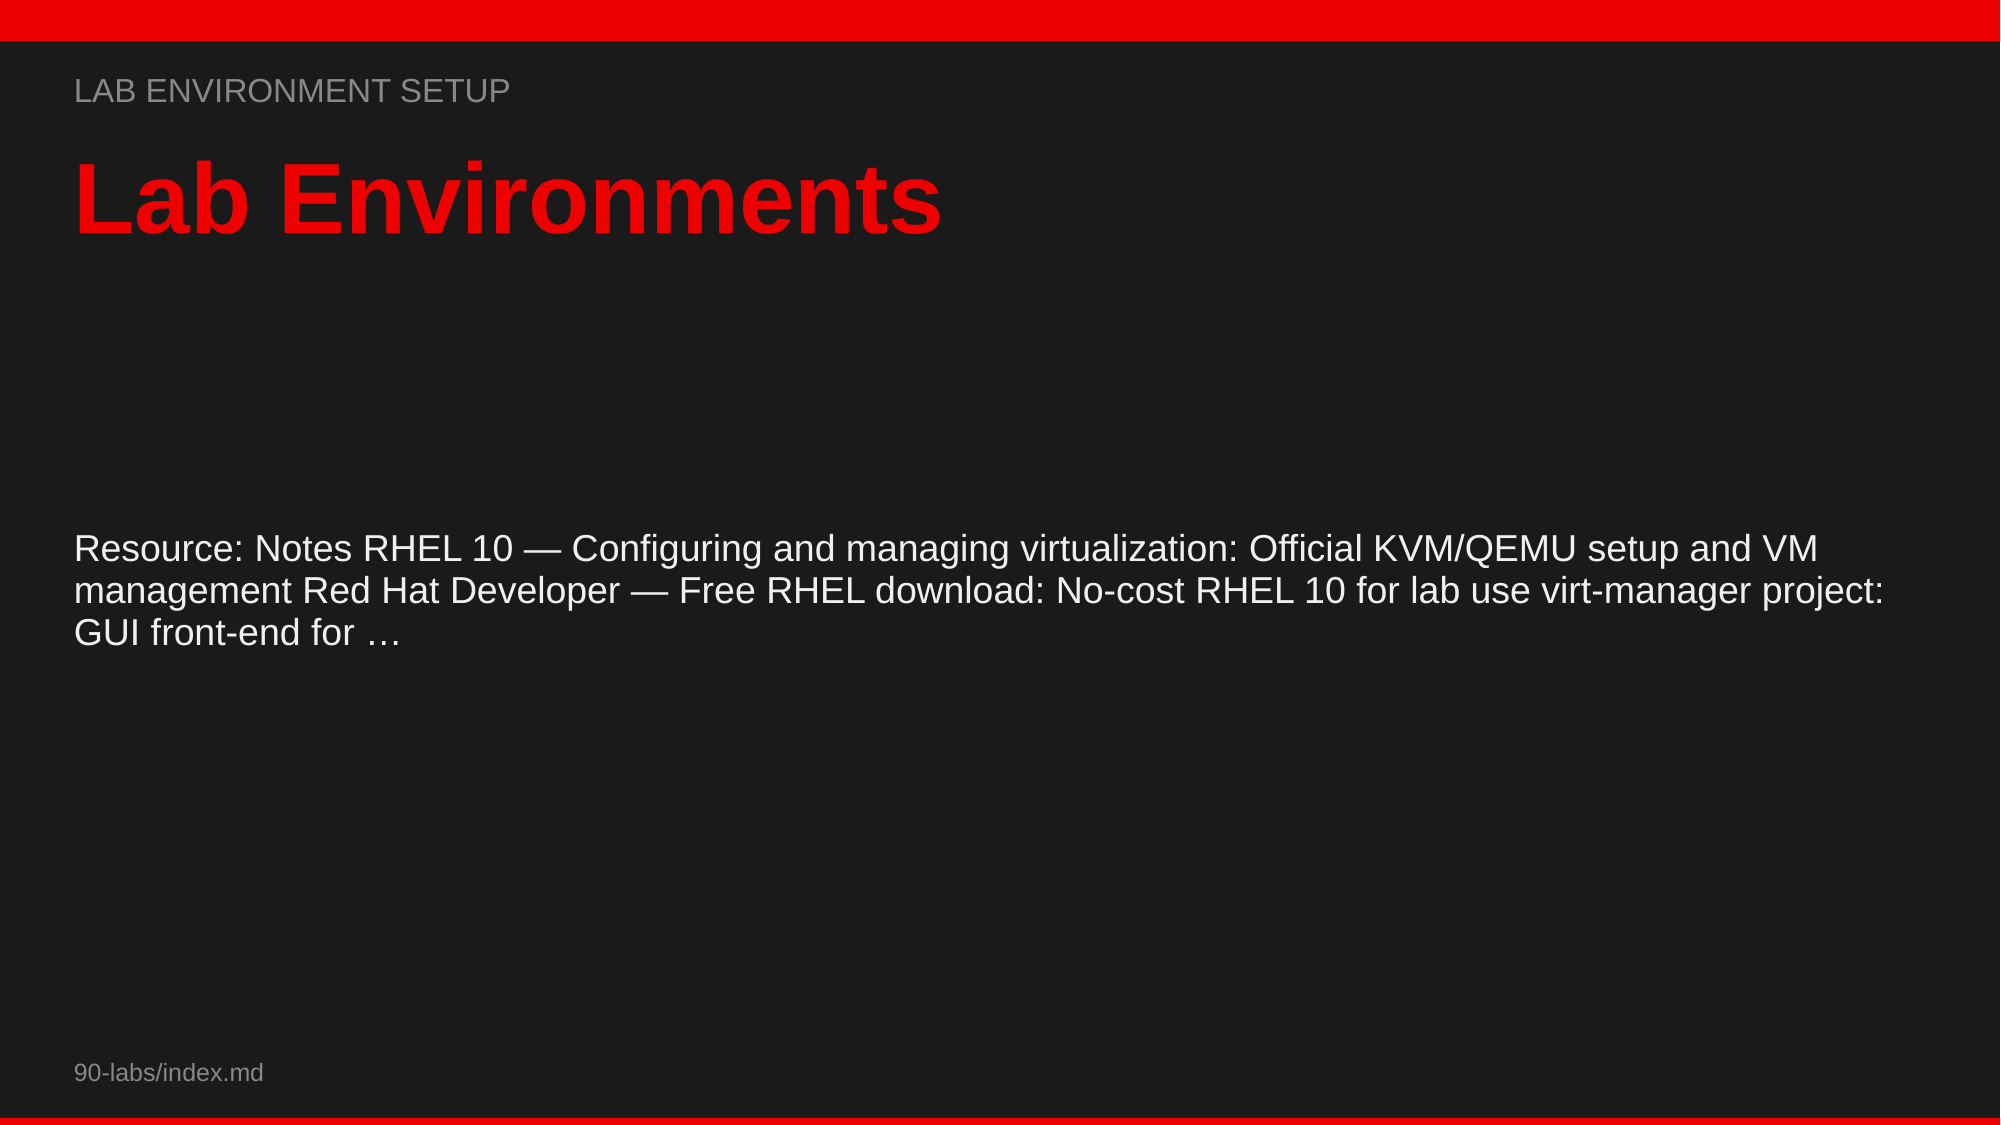

LAB ENVIRONMENT SETUP
Lab Environments
Resource: Notes RHEL 10 — Configuring and managing virtualization: Official KVM/QEMU setup and VM management Red Hat Developer — Free RHEL download: No-cost RHEL 10 for lab use virt-manager project: GUI front-end for …
90-labs/index.md